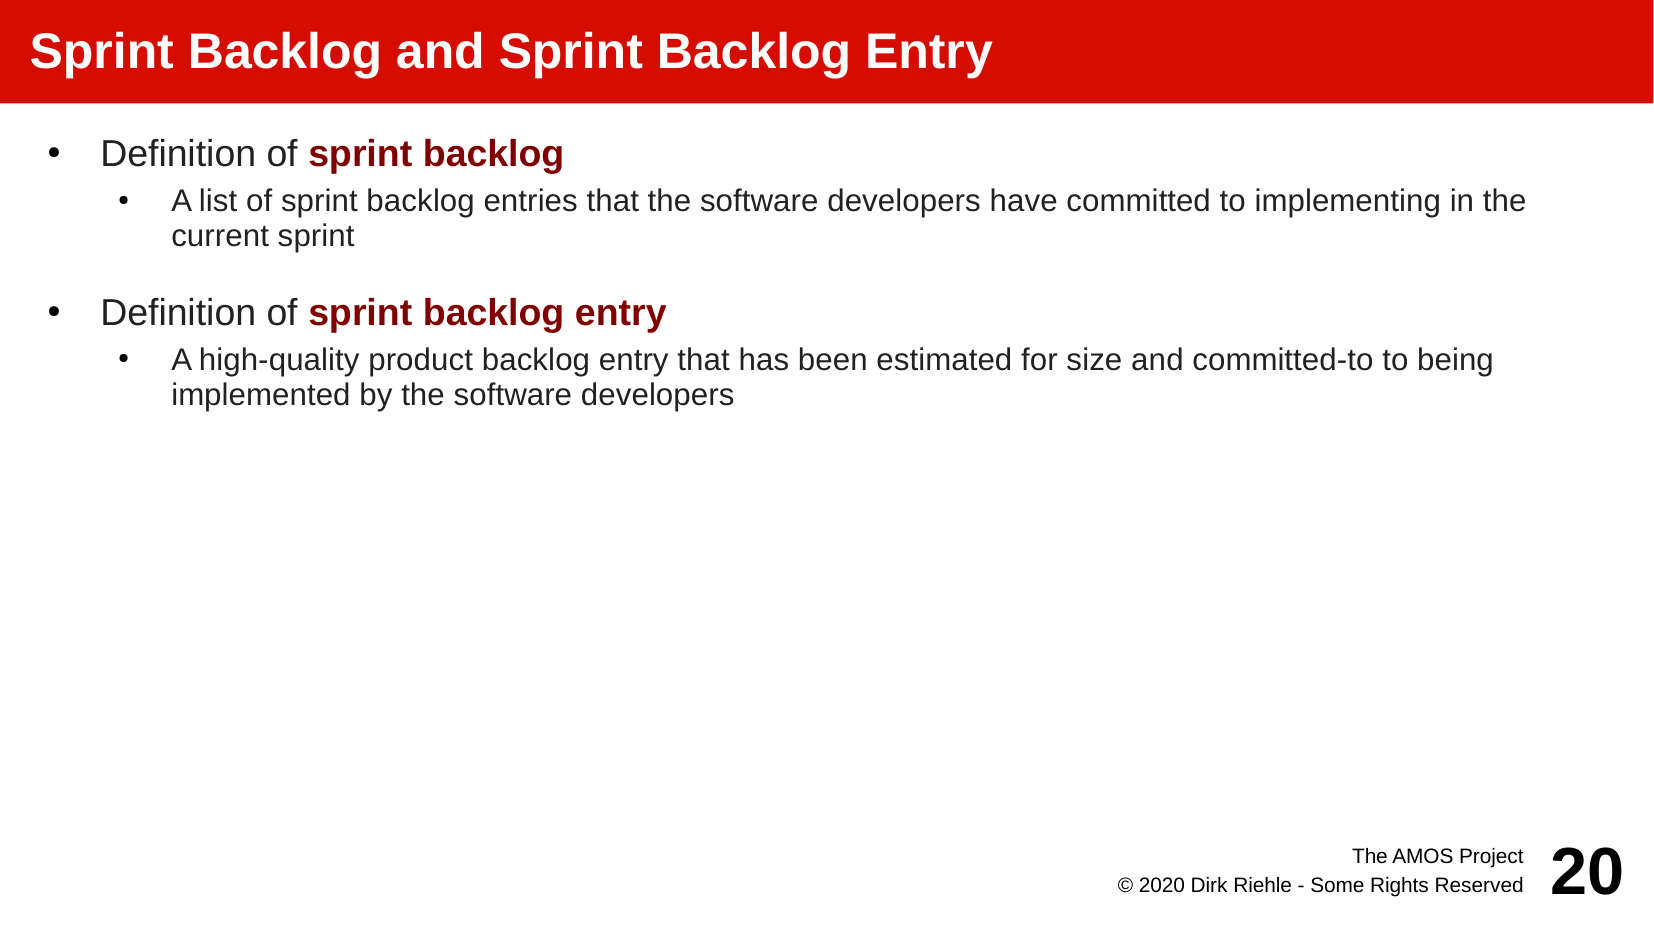

# Sprint Backlog and Sprint Backlog Entry
Definition of sprint backlog
A list of sprint backlog entries that the software developers have committed to implementing in the current sprint
Definition of sprint backlog entry
A high-quality product backlog entry that has been estimated for size and committed-to to being implemented by the software developers
The AMOS Project
20
© 2020 Dirk Riehle - Some Rights Reserved